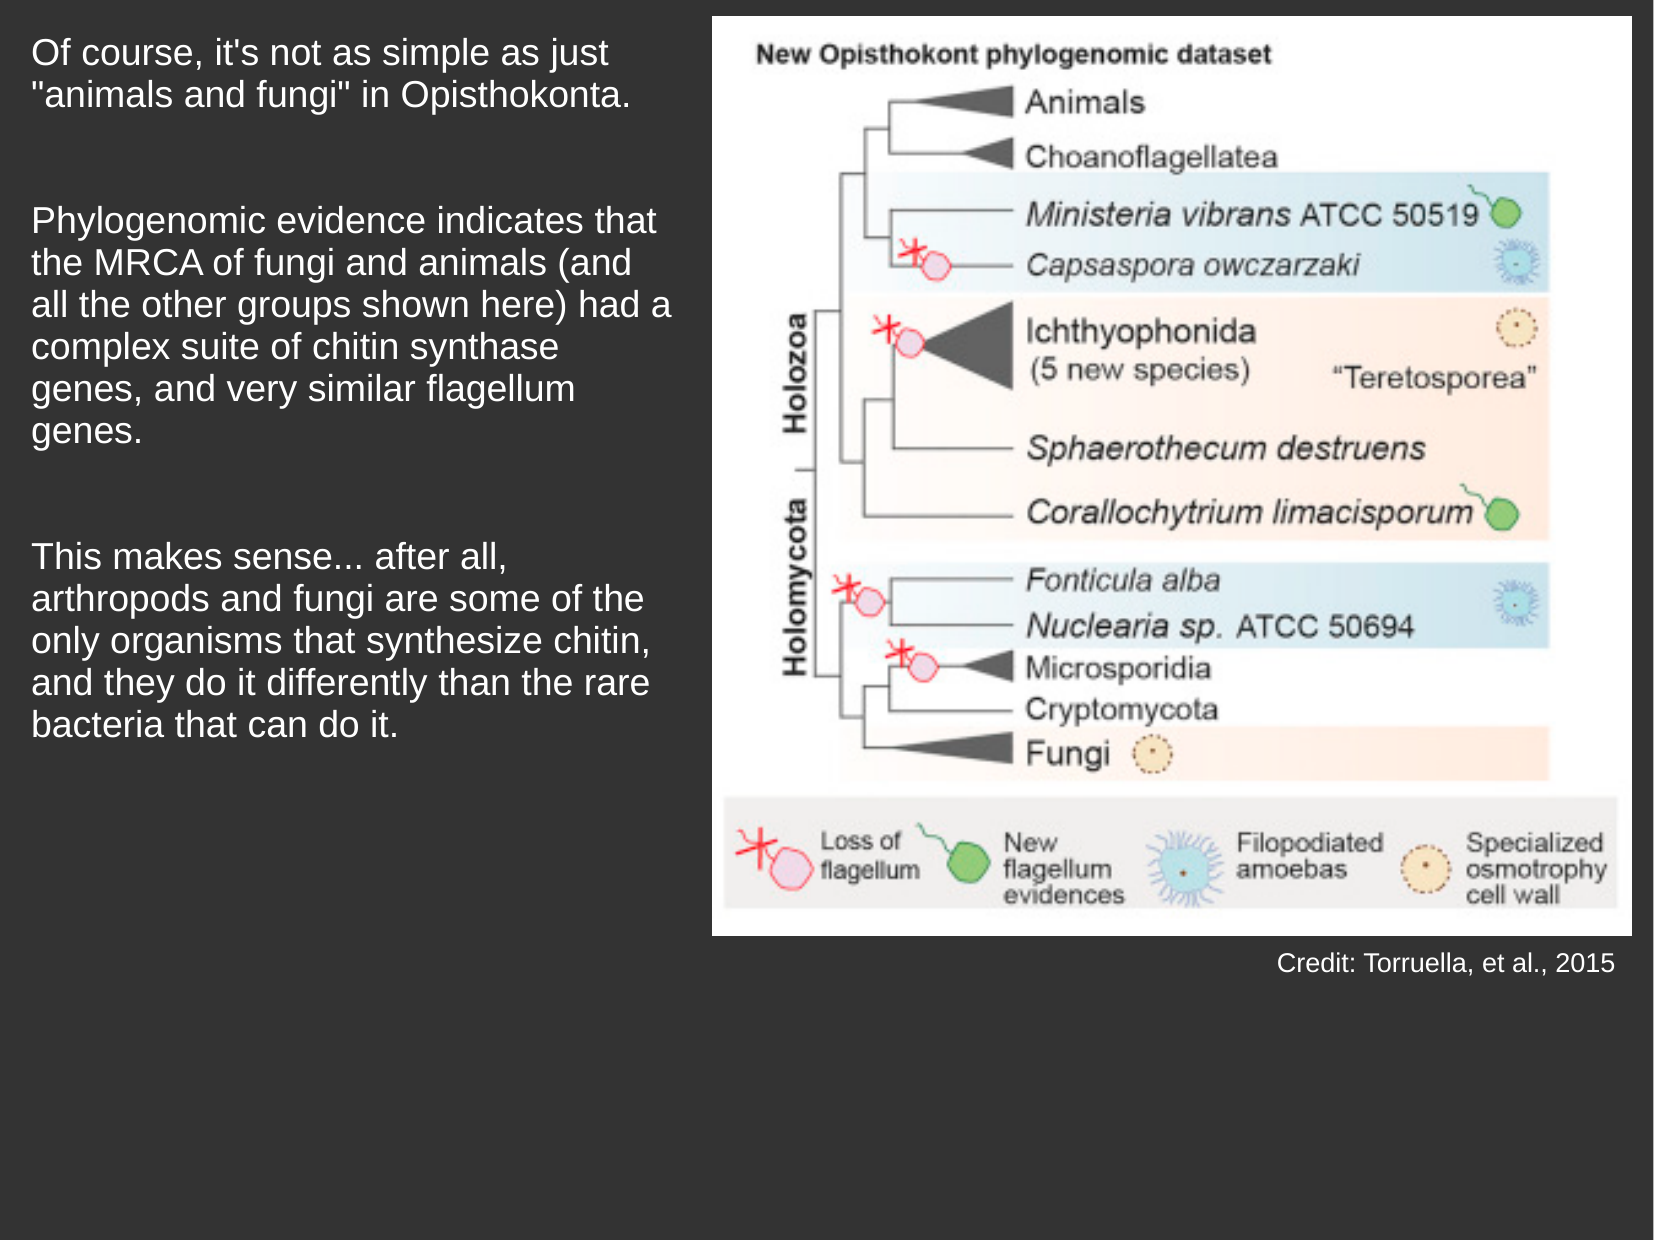

Of course, it's not as simple as just "animals and fungi" in Opisthokonta.
Phylogenomic evidence indicates that the MRCA of fungi and animals (and all the other groups shown here) had a complex suite of chitin synthase genes, and very similar flagellum genes.
This makes sense... after all, arthropods and fungi are some of the only organisms that synthesize chitin, and they do it differently than the rare bacteria that can do it.
Credit: Torruella, et al., 2015